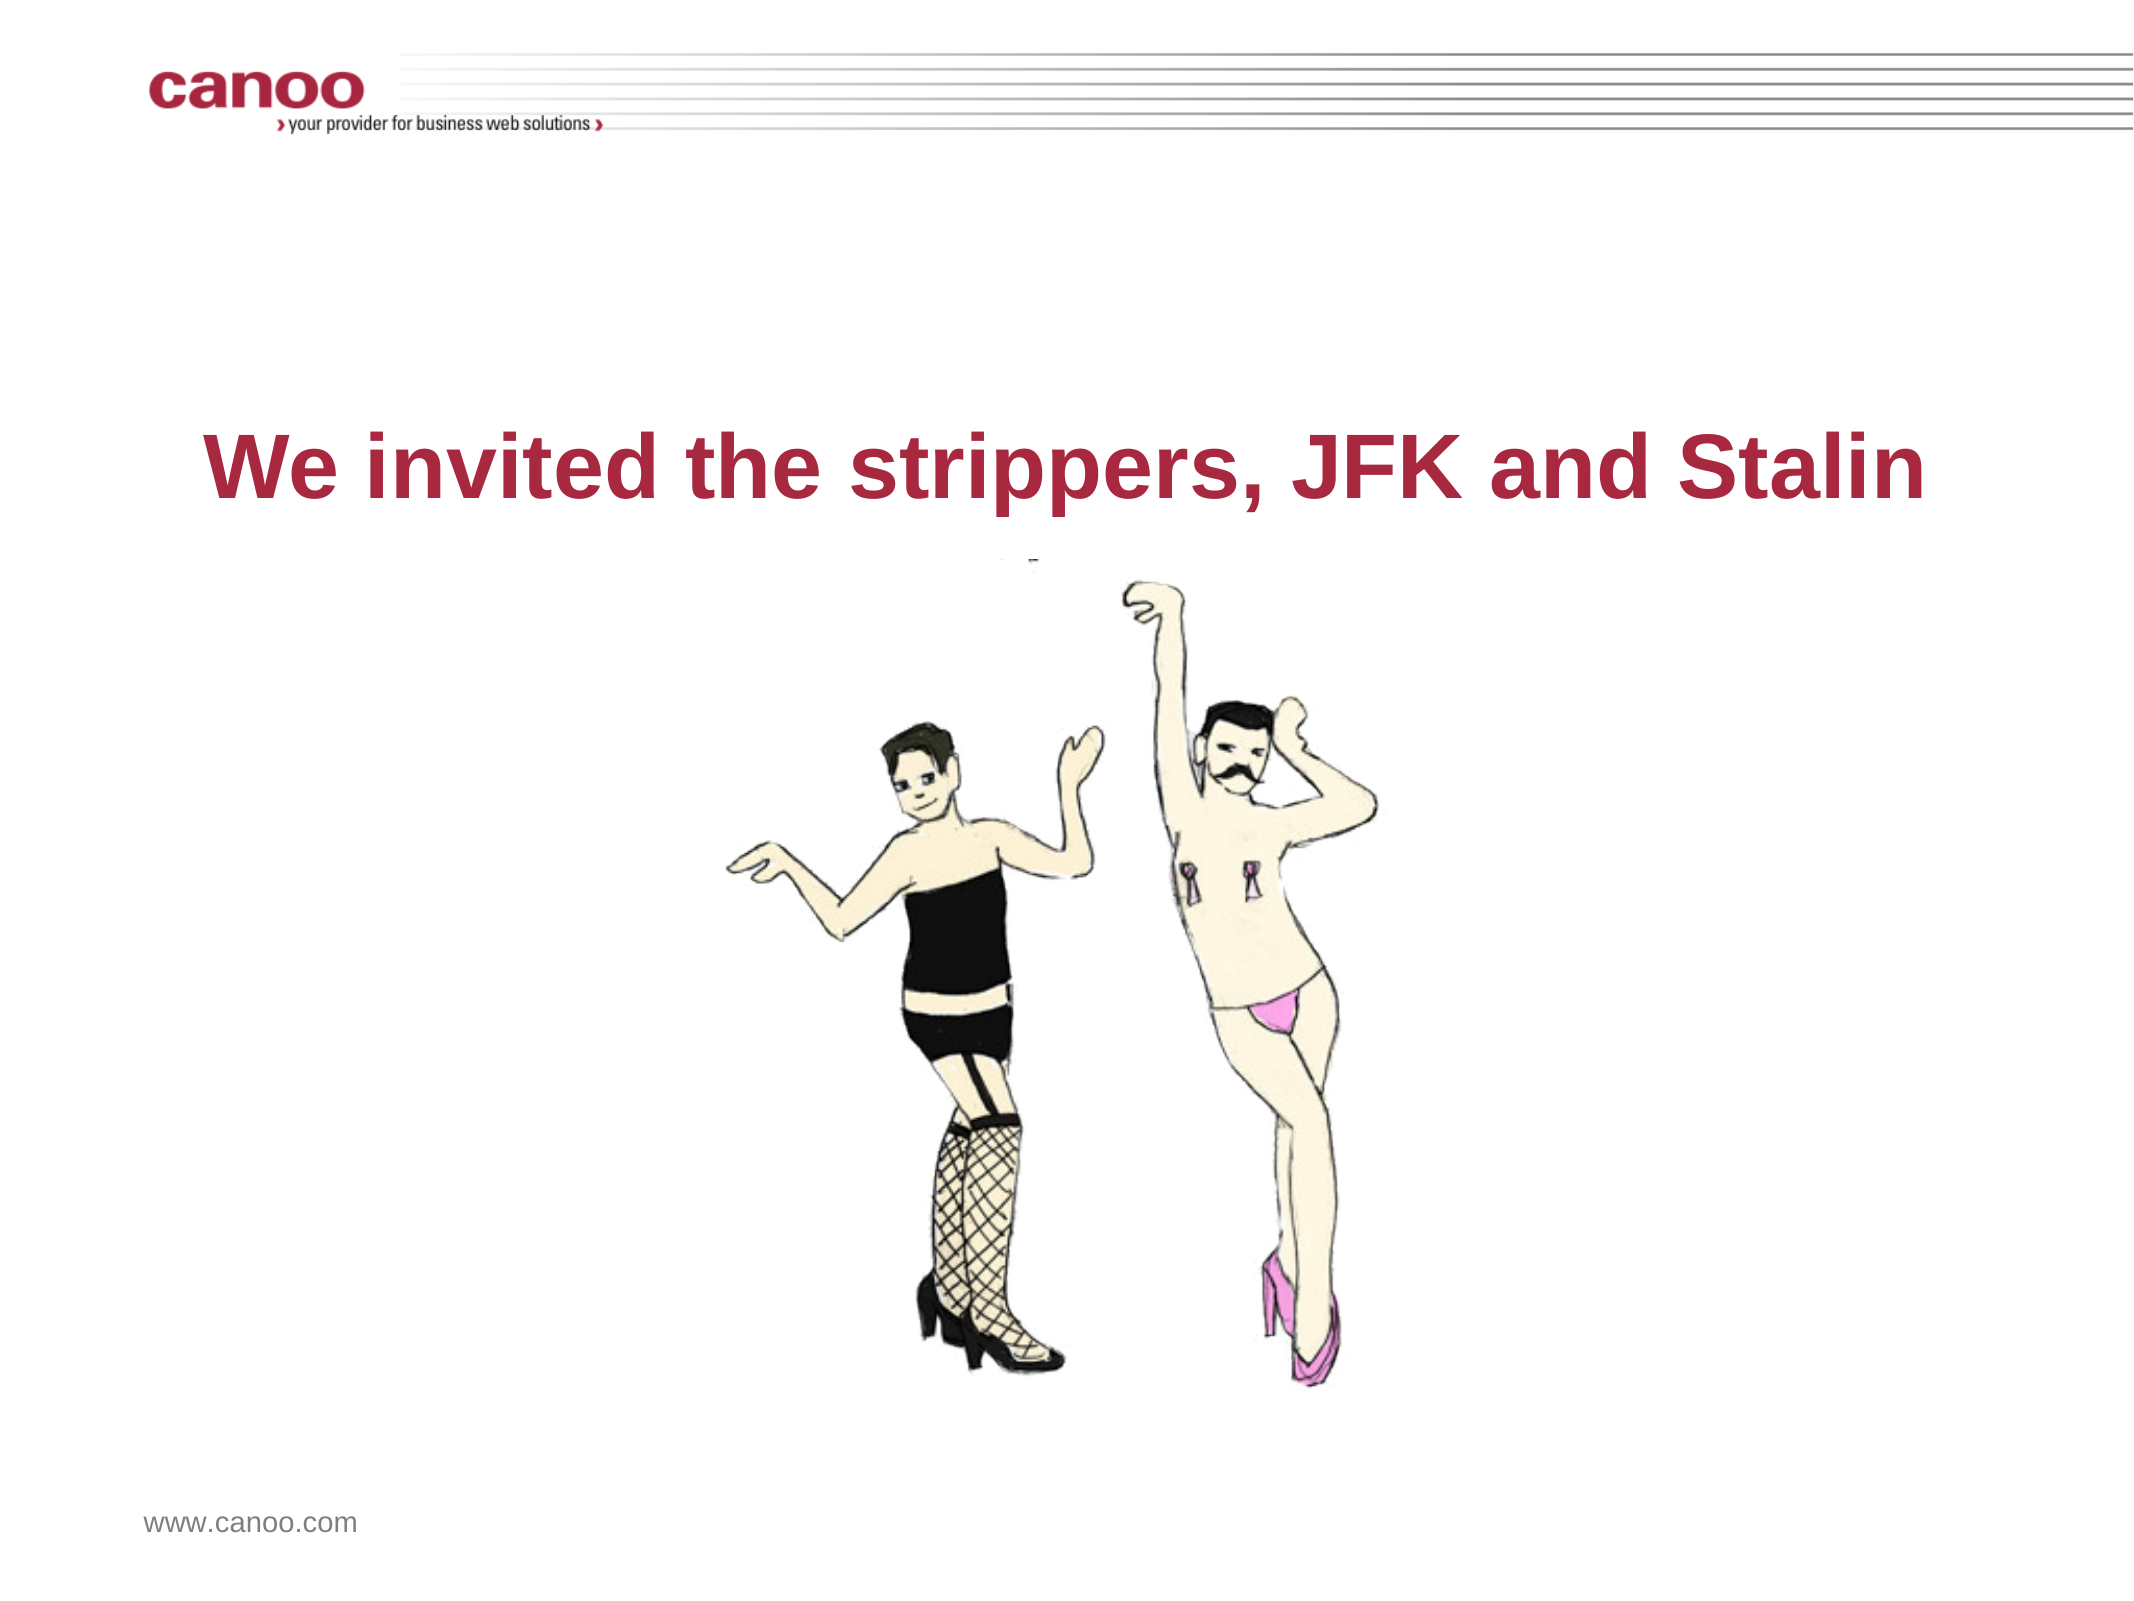

# We invited the strippers, JFK and Stalin